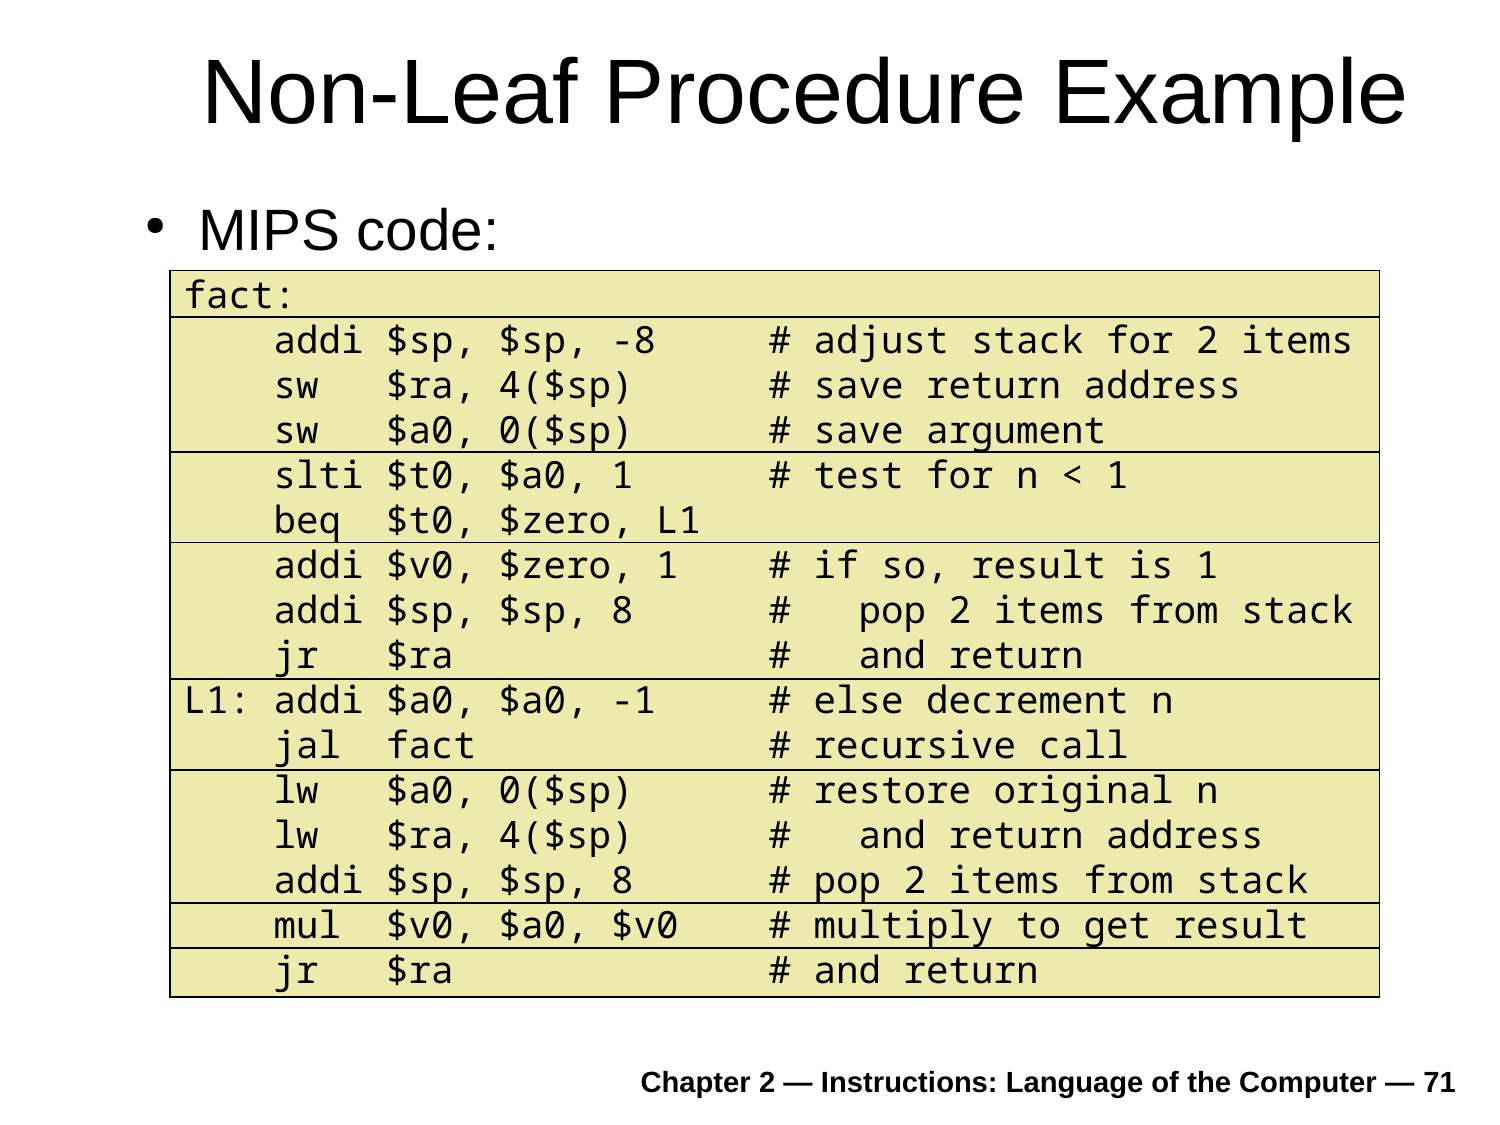

# Non-Leaf Procedure Example
MIPS code:
	fact:
 addi $sp, $sp, -8 # adjust stack for 2 items
 sw $ra, 4($sp) # save return address
 sw $a0, 0($sp) # save argument
 slti $t0, $a0, 1 # test for n < 1
 beq $t0, $zero, L1
 addi $v0, $zero, 1 # if so, result is 1
 addi $sp, $sp, 8 # pop 2 items from stack
 jr $ra # and return
L1: addi $a0, $a0, -1 # else decrement n
 jal fact # recursive call
 lw $a0, 0($sp) # restore original n
 lw $ra, 4($sp) # and return address
 addi $sp, $sp, 8 # pop 2 items from stack
 mul $v0, $a0, $v0 # multiply to get result
 jr $ra # and return
Chapter 2 — Instructions: Language of the Computer —